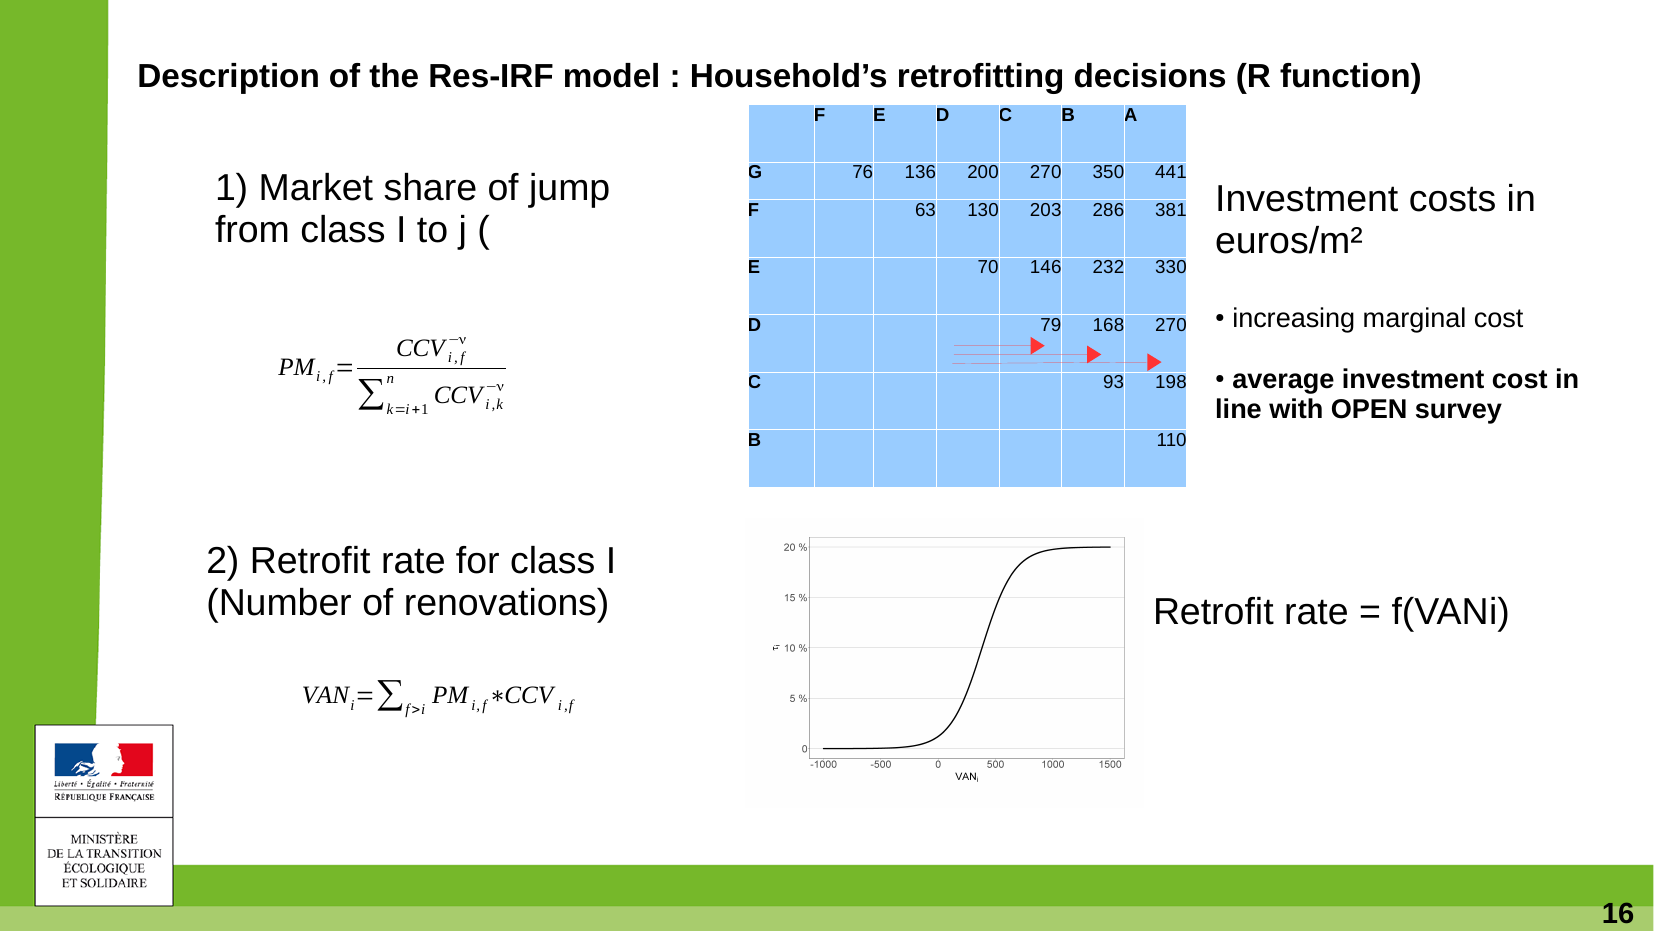

# Description of the Res-IRF model : Household’s retrofitting decisions (R function)
| | F | E | D | C | B | A |
| --- | --- | --- | --- | --- | --- | --- |
| G | 76 | 136 | 200 | 270 | 350 | 441 |
| F | | 63 | 130 | 203 | 286 | 381 |
| E | | | 70 | 146 | 232 | 330 |
| D | | | | 79 | 168 | 270 |
| C | | | | | 93 | 198 |
| B | | | | | | 110 |
1) Market share of jump from class I to j (
Investment costs in euros/m²
 increasing marginal cost
 average investment cost in line with OPEN survey
2) Retrofit rate for class I (Number of renovations)
Retrofit rate = f(VANi)